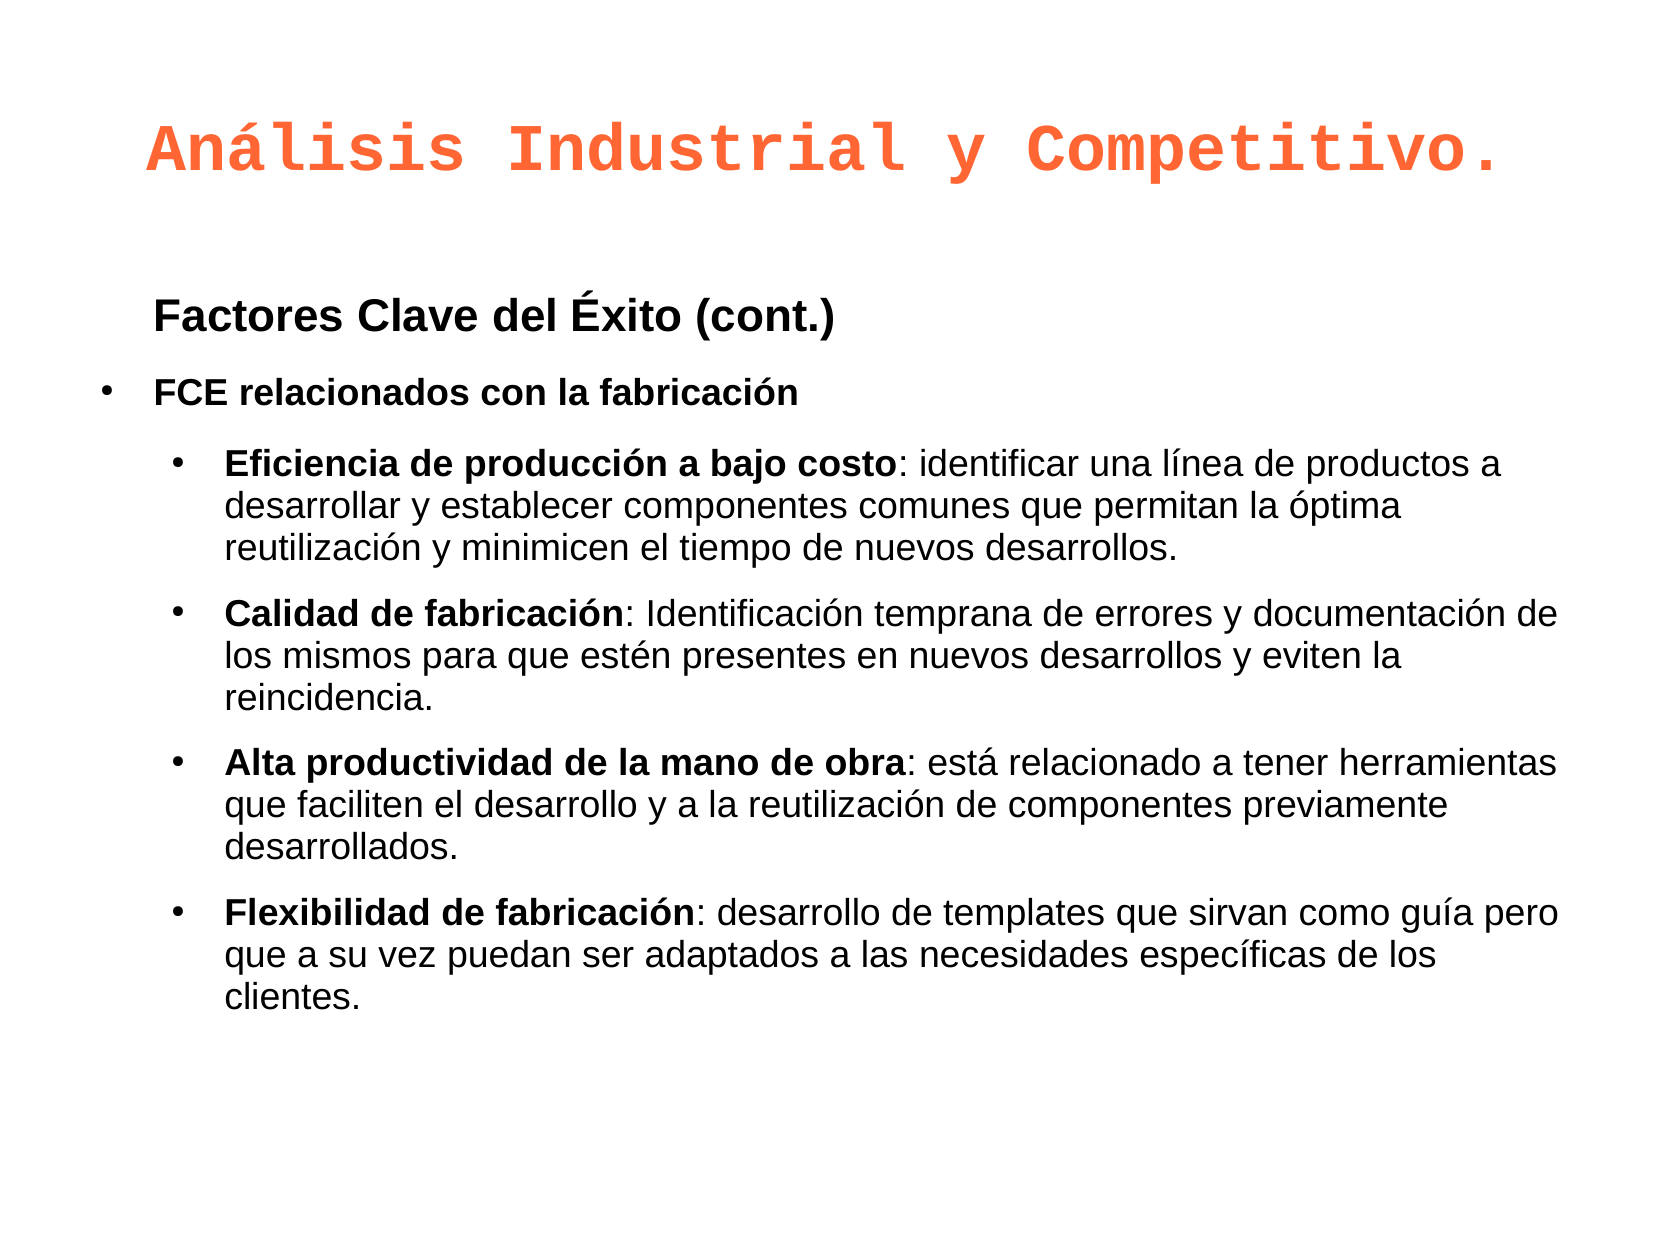

# Análisis Industrial y Competitivo.
Factores Clave del Éxito (cont.)
FCE relacionados con la fabricación
Eficiencia de producción a bajo costo: identificar una línea de productos a desarrollar y establecer componentes comunes que permitan la óptima reutilización y minimicen el tiempo de nuevos desarrollos.
Calidad de fabricación: Identificación temprana de errores y documentación de los mismos para que estén presentes en nuevos desarrollos y eviten la reincidencia.
Alta productividad de la mano de obra: está relacionado a tener herramientas que faciliten el desarrollo y a la reutilización de componentes previamente desarrollados.
Flexibilidad de fabricación: desarrollo de templates que sirvan como guía pero que a su vez puedan ser adaptados a las necesidades específicas de los clientes.